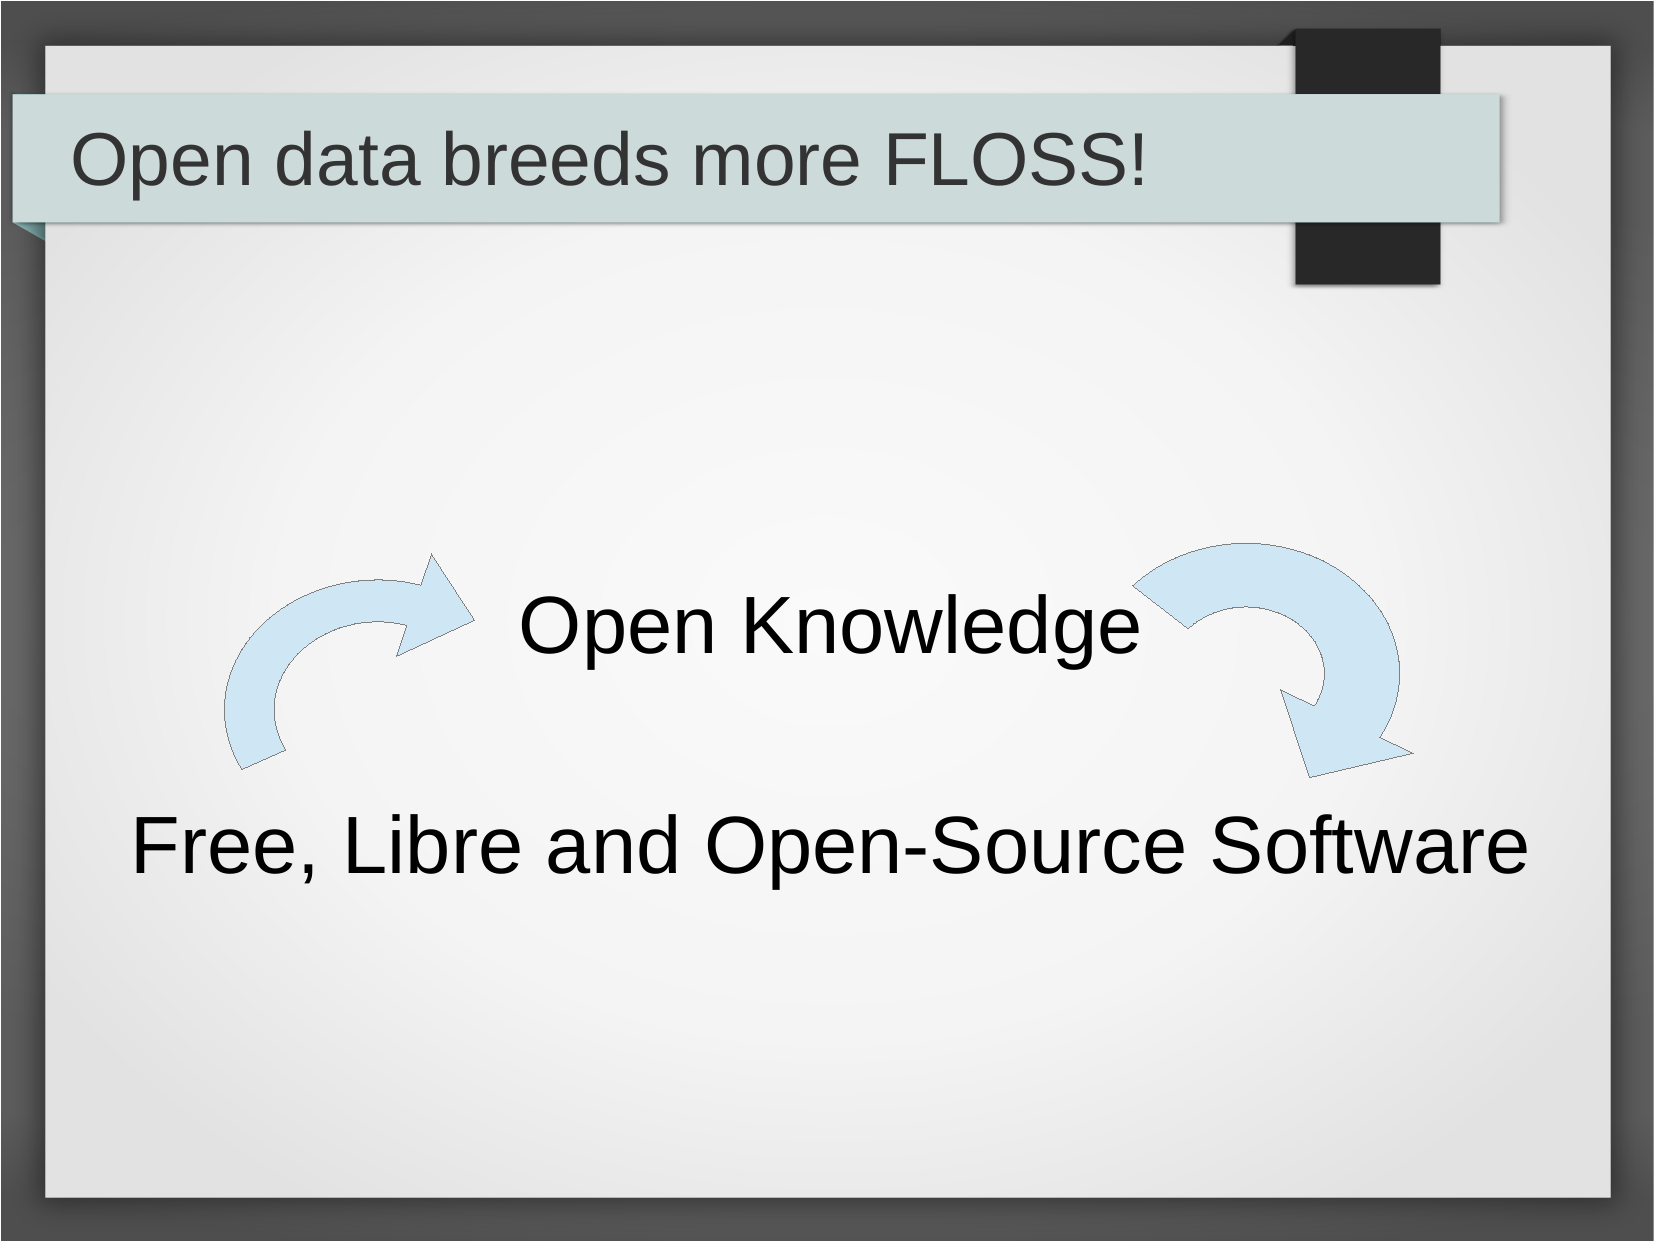

Open data breeds more FLOSS!
# Open Knowledge
Free, Libre and Open-Source Software